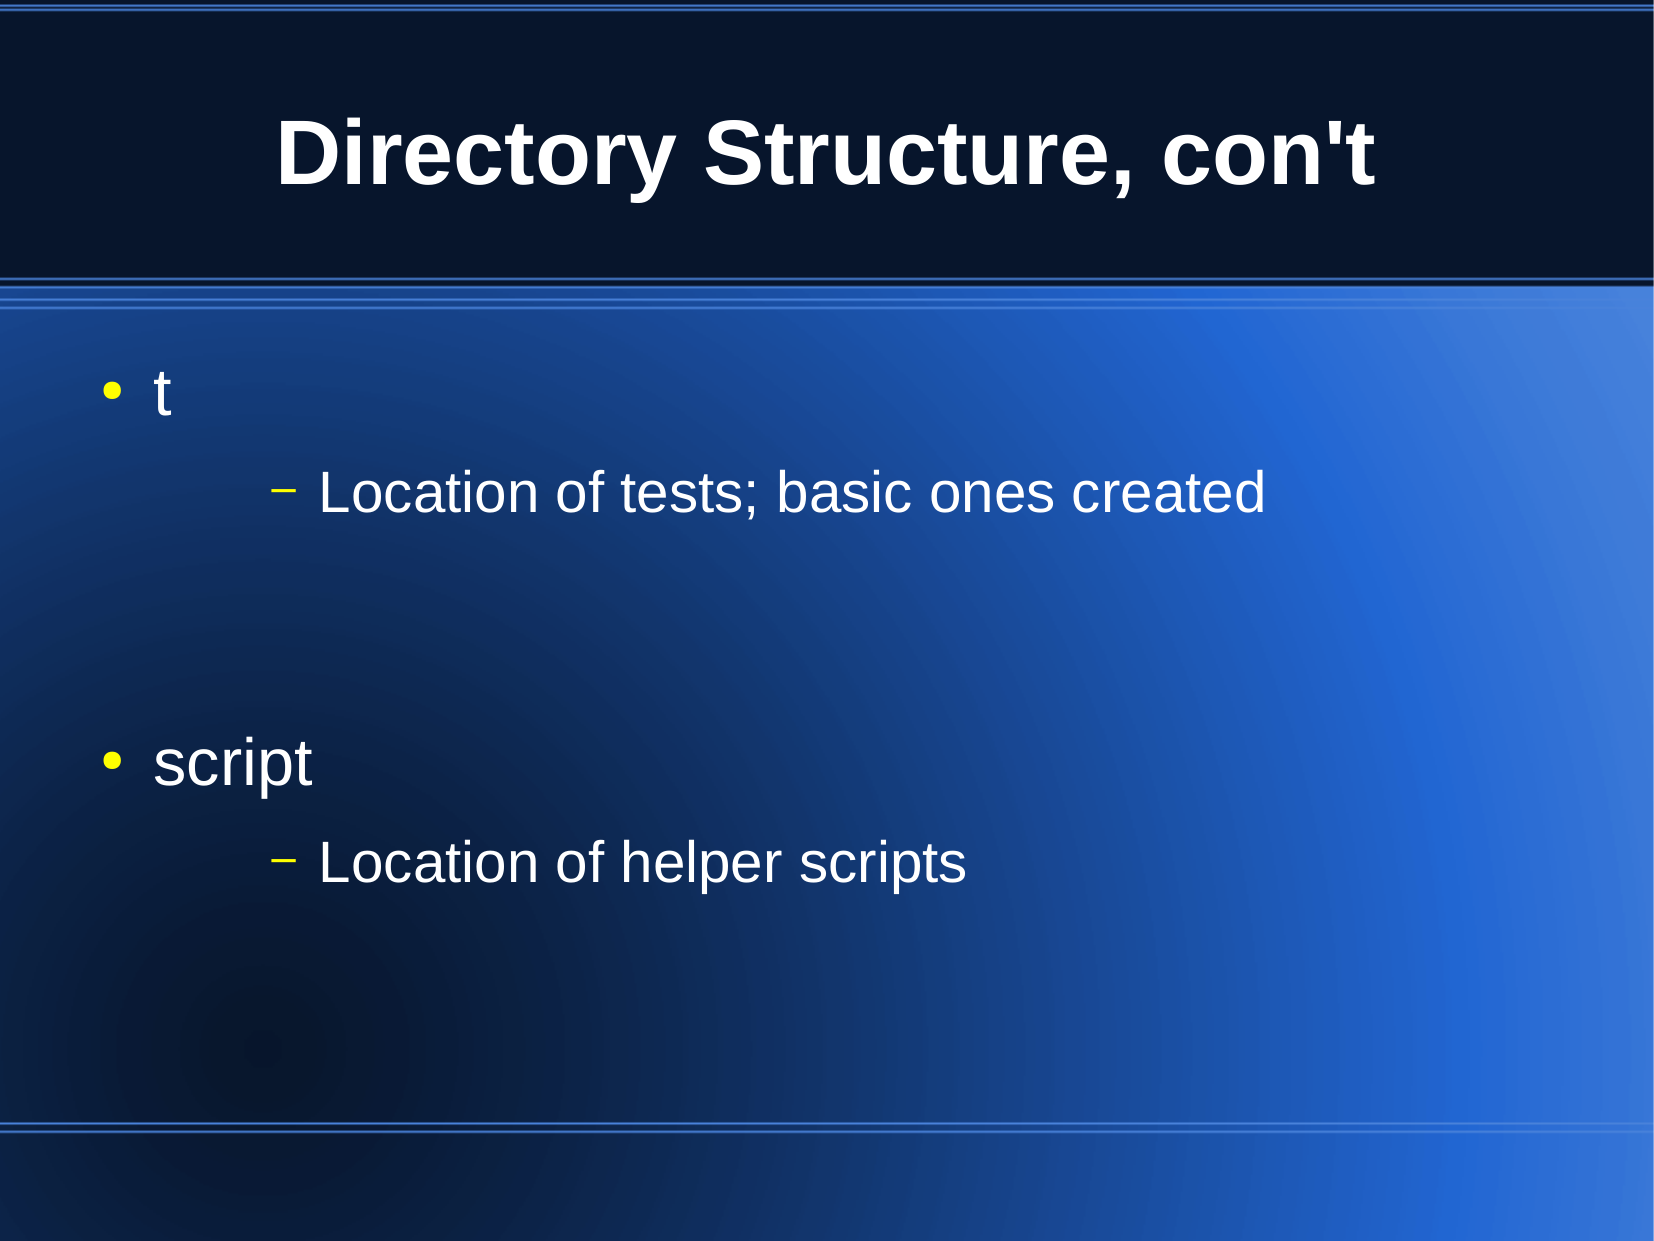

# Directory Structure, con't
t
Location of tests; basic ones created
script
Location of helper scripts